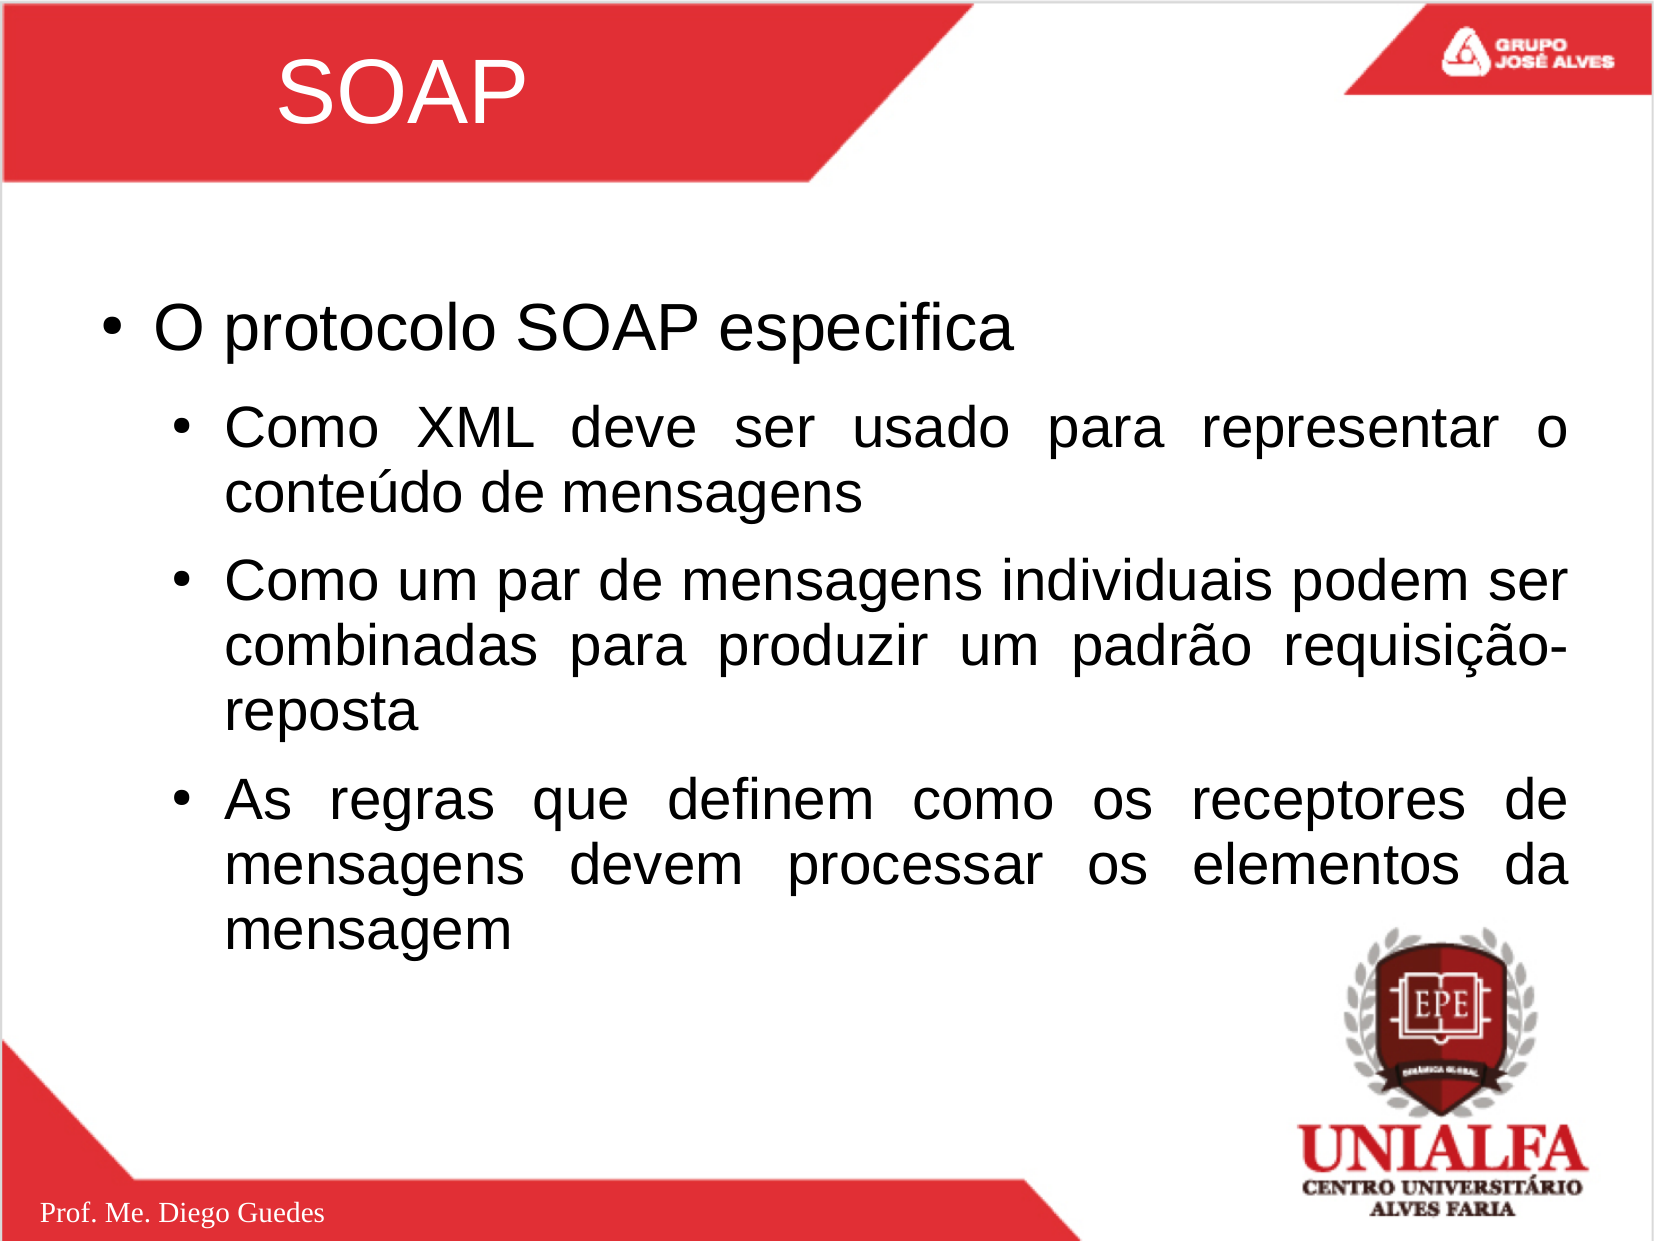

# SOAP
O protocolo SOAP especifica
Como XML deve ser usado para representar o conteúdo de mensagens
Como um par de mensagens individuais podem ser combinadas para produzir um padrão requisição-reposta
As regras que definem como os receptores de mensagens devem processar os elementos da mensagem